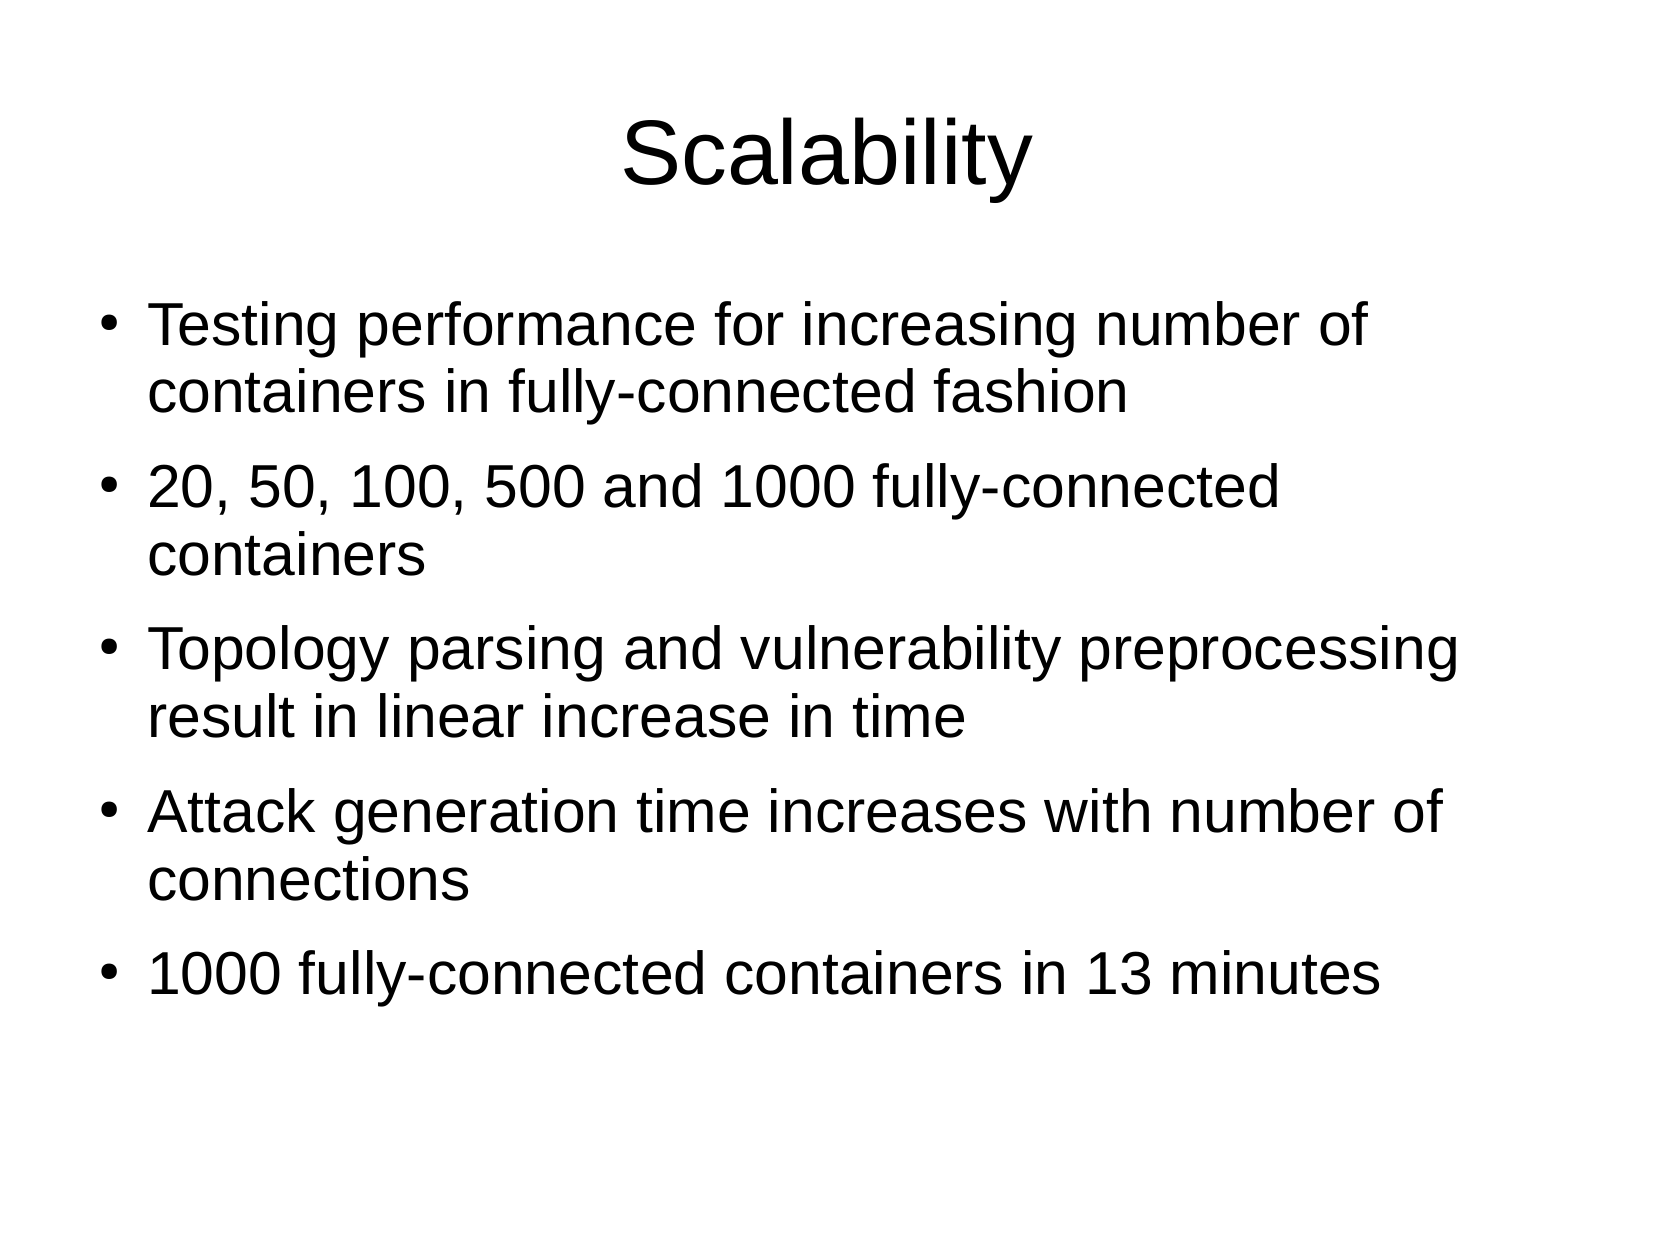

# Scalability
Testing performance for increasing number of containers in fully-connected fashion
20, 50, 100, 500 and 1000 fully-connected containers
Topology parsing and vulnerability preprocessing result in linear increase in time
Attack generation time increases with number of connections
1000 fully-connected containers in 13 minutes